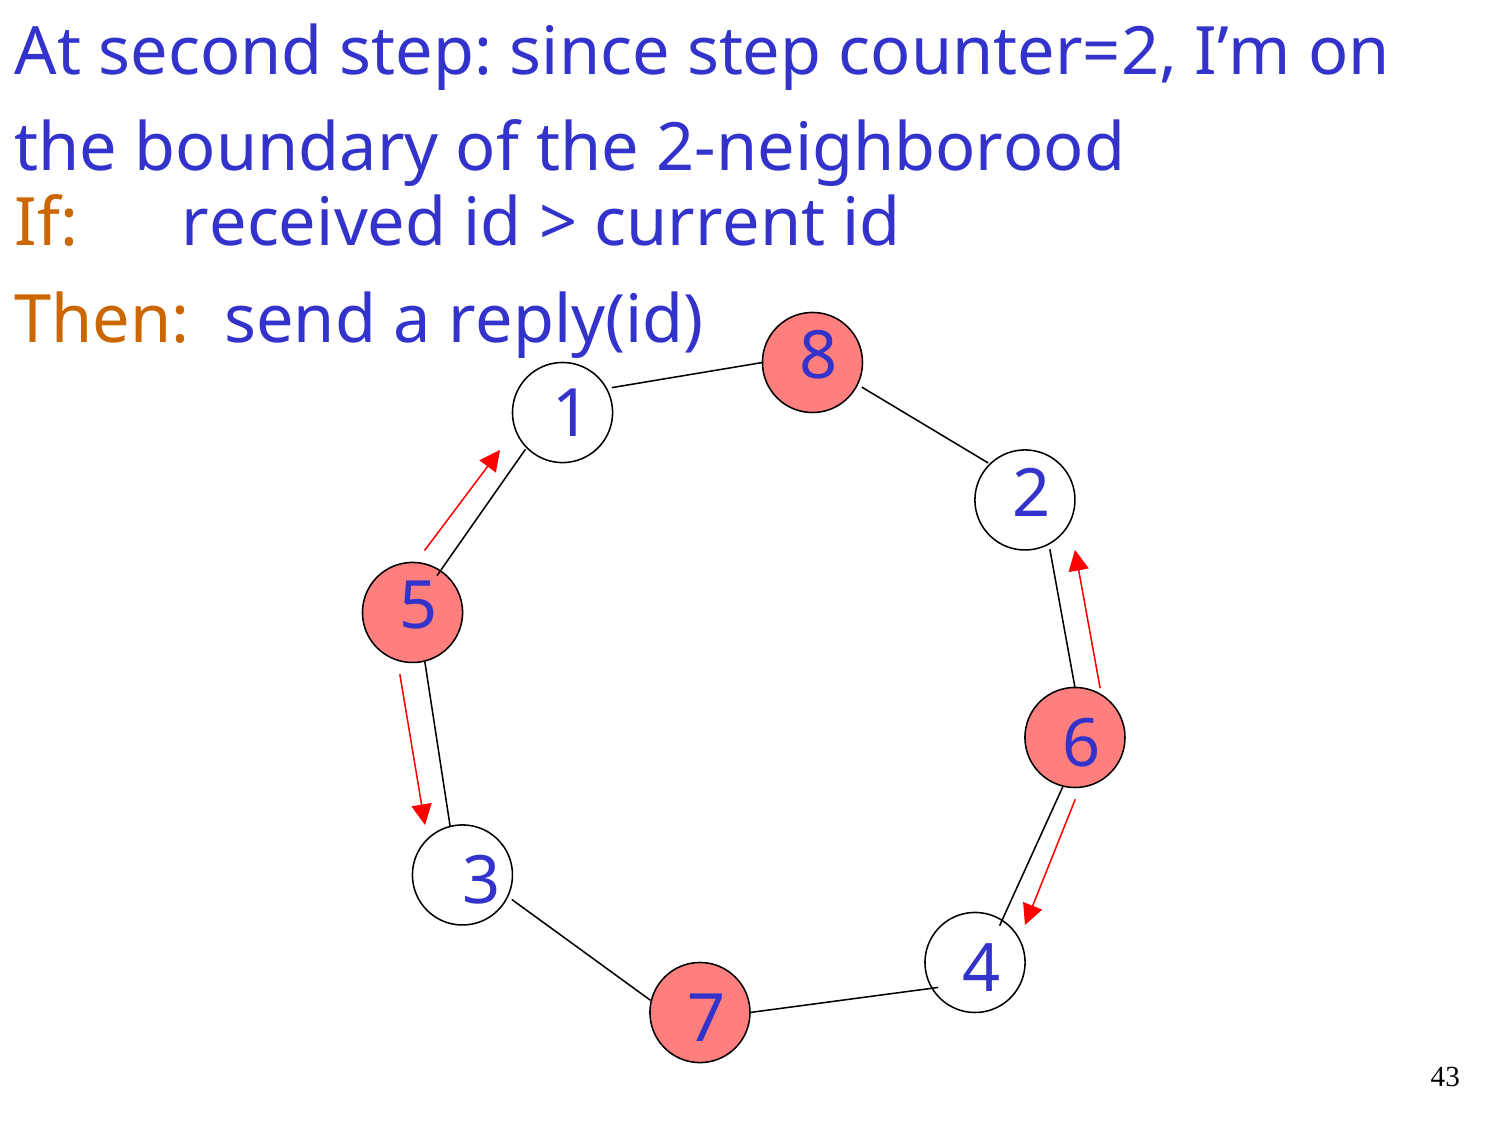

At second step: since step counter=2, I’m on
the boundary of the 2-neighborood
If: received id > current id
Then: send a reply(id)
8
1
2
5
6
3
4
7